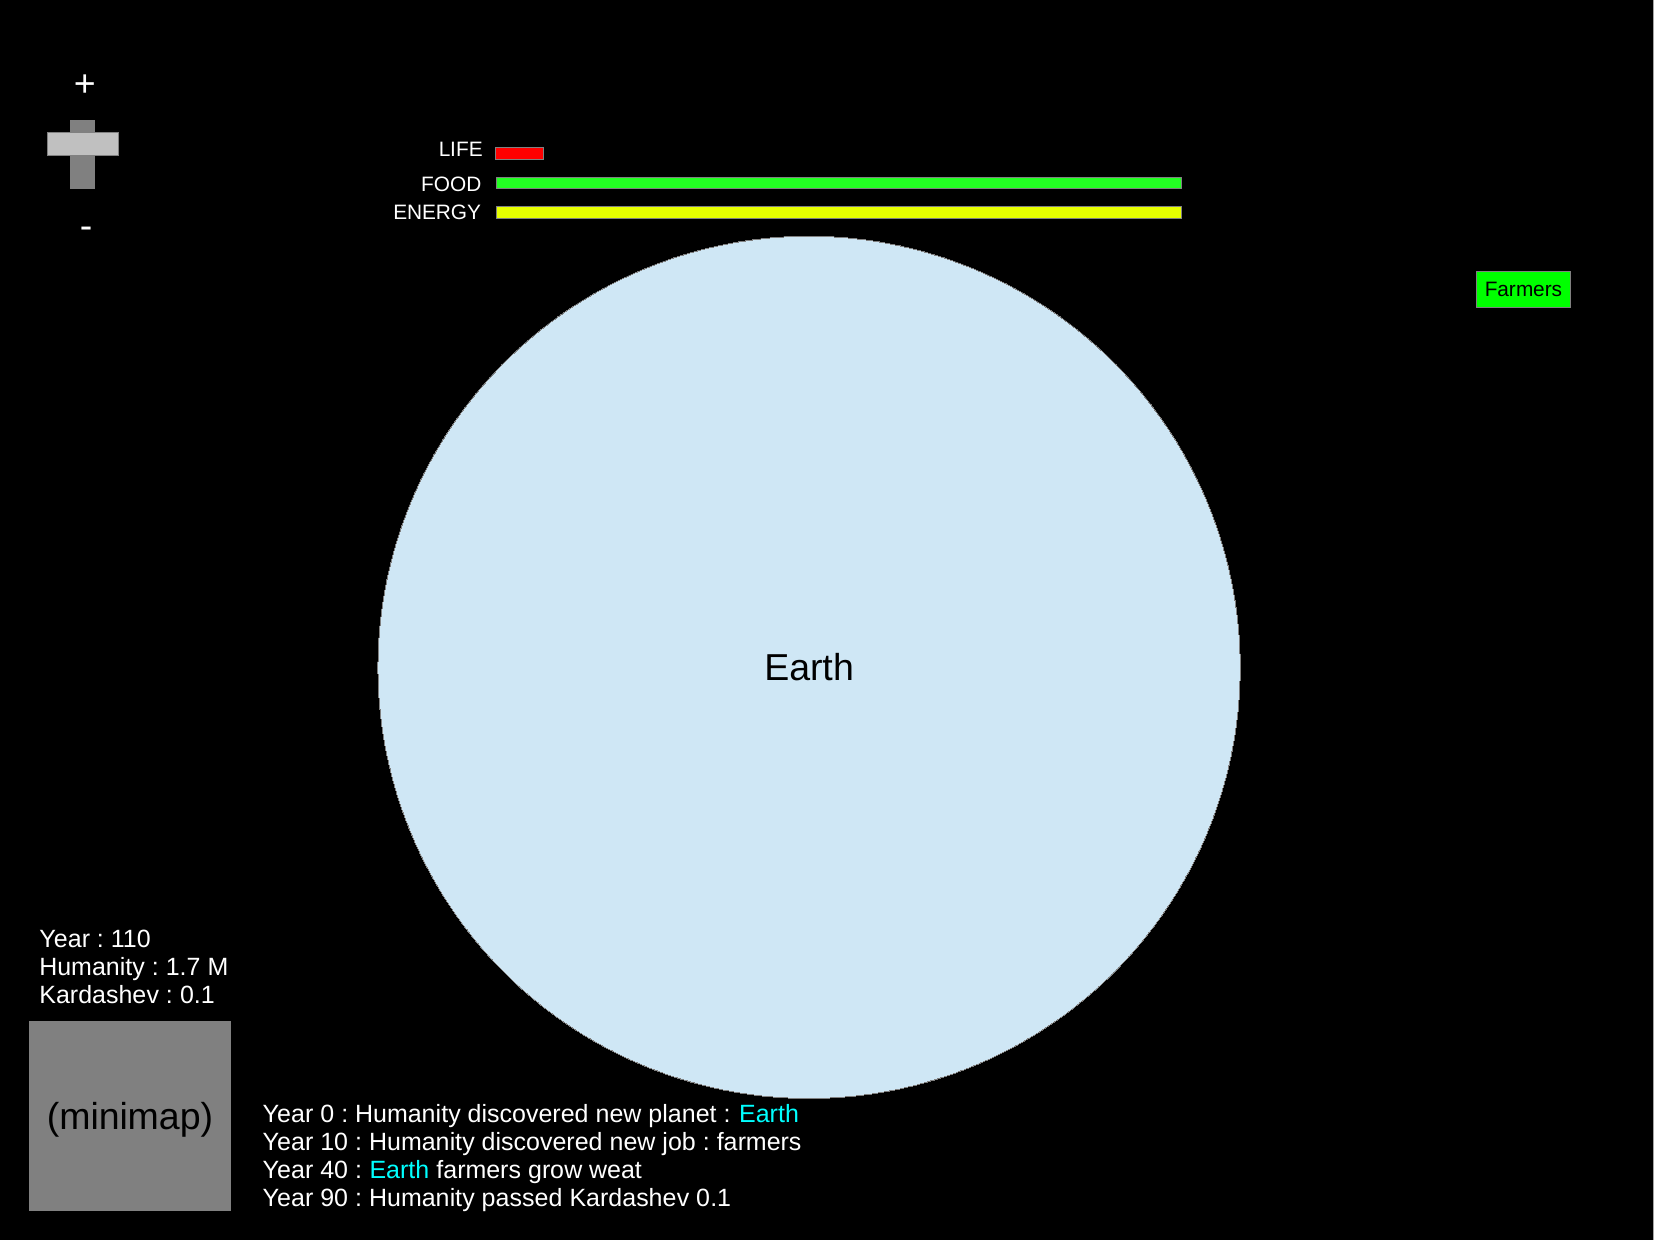

+
LIFE
FOOD
ENERGY
-
Earth
Farmers
Year : 110
Humanity : 1.7 M
Kardashev : 0.1
(minimap)
Year 0 : Humanity discovered new planet : Earth
Year 10 : Humanity discovered new job : farmers
Year 40 : Earth farmers grow weat
Year 90 : Humanity passed Kardashev 0.1